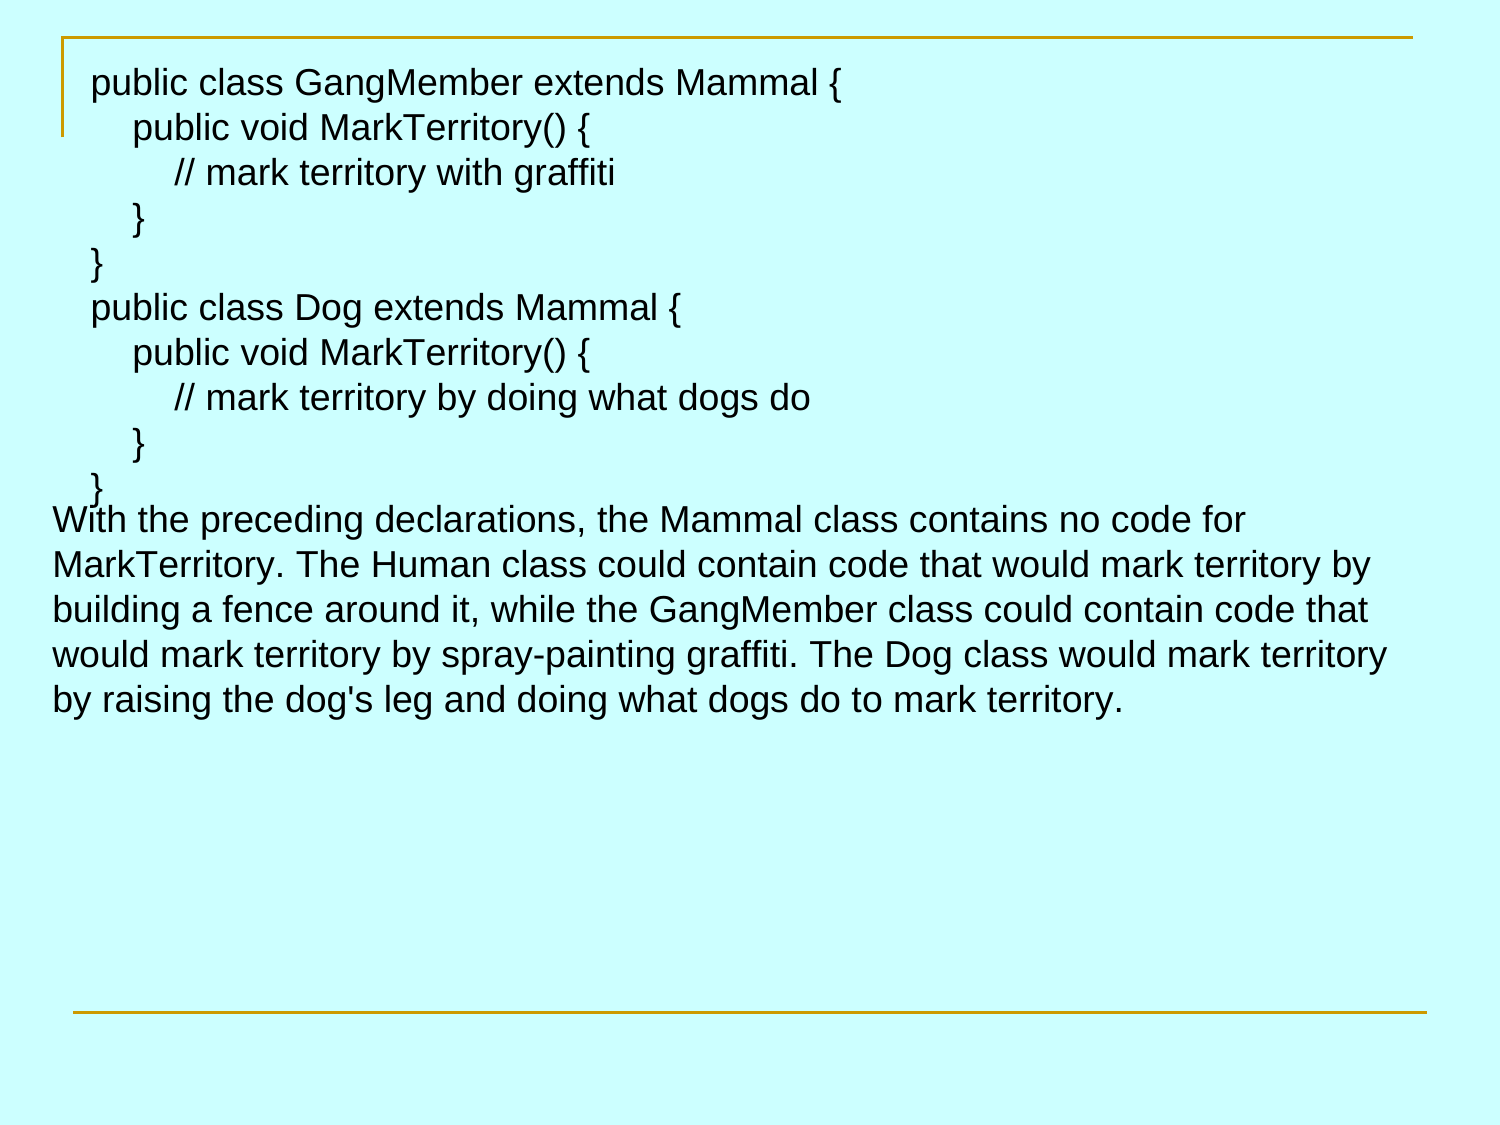

public class GangMember extends Mammal {
    public void MarkTerritory() {
        // mark territory with graffiti
    }
}
public class Dog extends Mammal {
    public void MarkTerritory() {
        // mark territory by doing what dogs do
    }
}
With the preceding declarations, the Mammal class contains no code for MarkTerritory. The Human class could contain code that would mark territory by building a fence around it, while the GangMember class could contain code that would mark territory by spray-painting graffiti. The Dog class would mark territory by raising the dog's leg and doing what dogs do to mark territory.